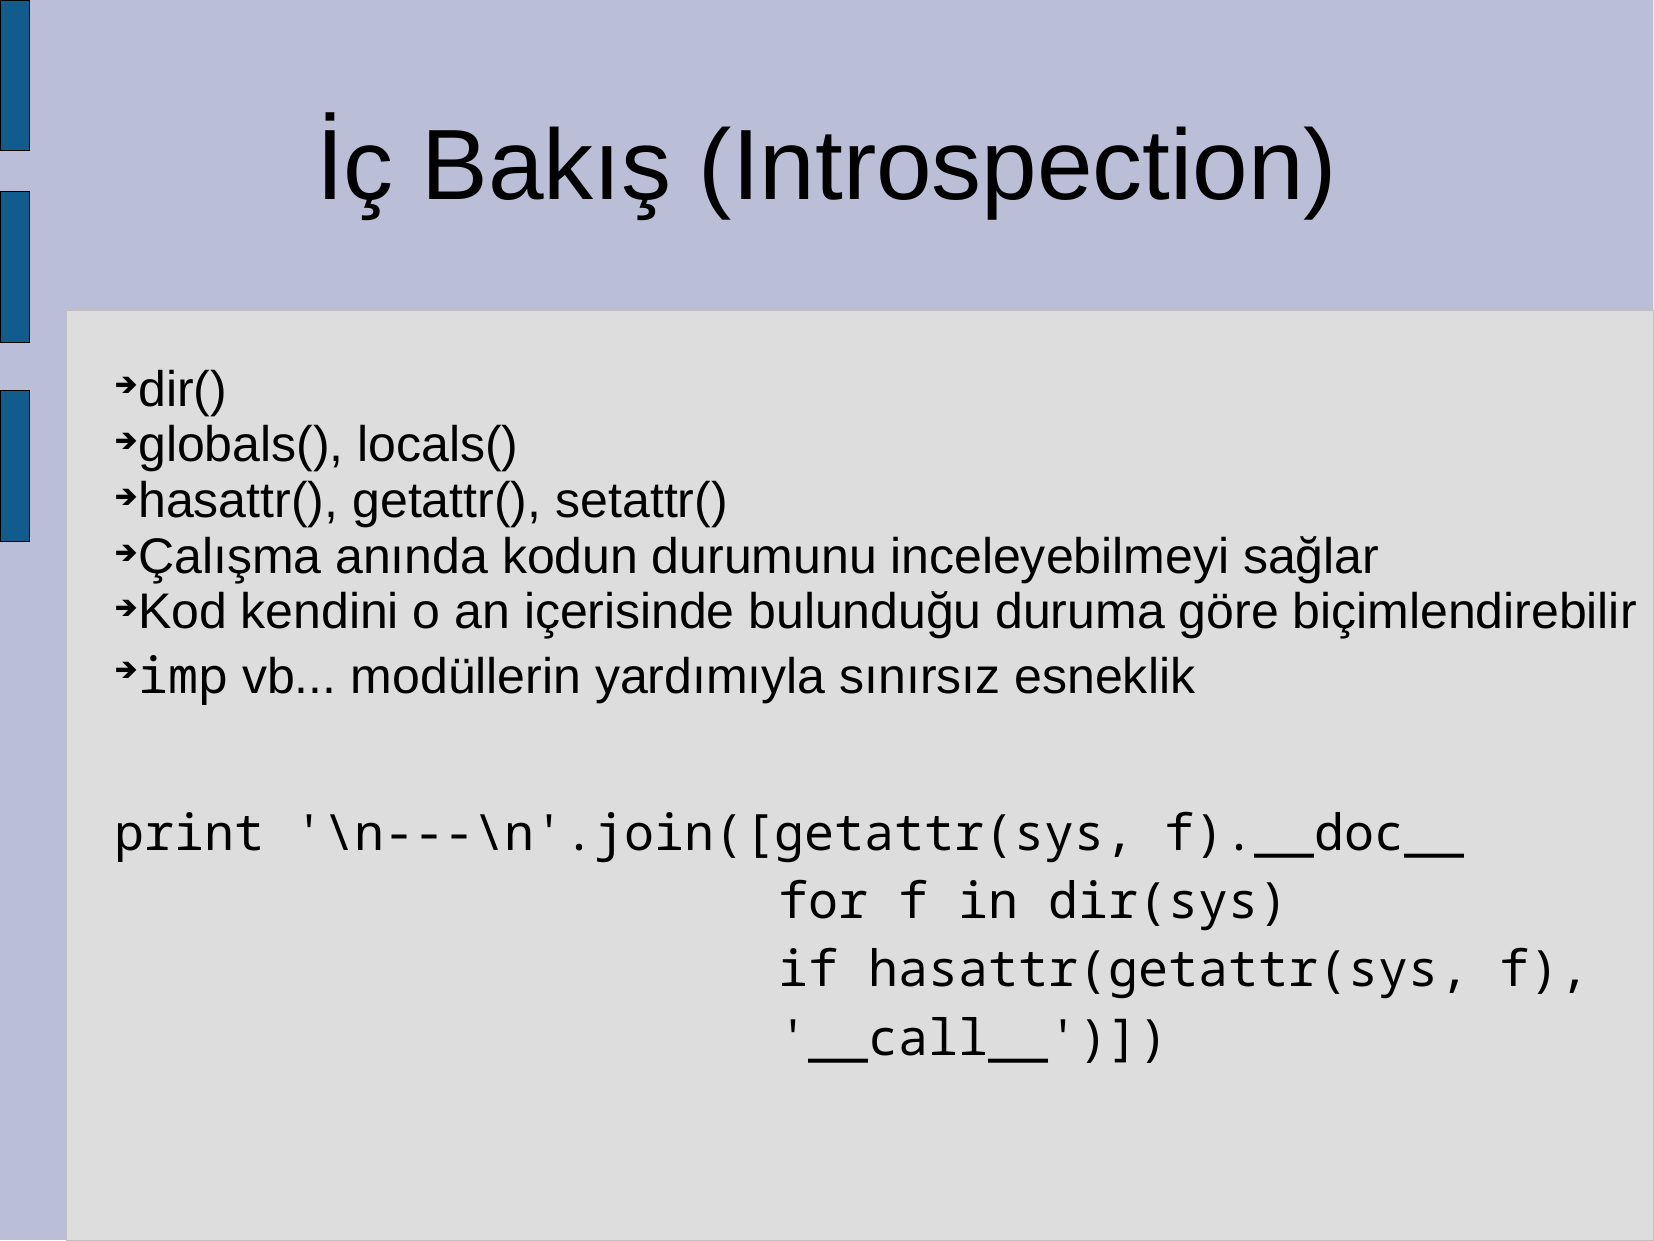

İç Bakış (Introspection)
dir()
globals(), locals()
hasattr(), getattr(), setattr()
Çalışma anında kodun durumunu inceleyebilmeyi sağlar
Kod kendini o an içerisinde bulunduğu duruma göre biçimlendirebilir
imp vb... modüllerin yardımıyla sınırsız esneklik
print '\n---\n'.join([getattr(sys, f).__doc__
									for f in dir(sys)
									if hasattr(getattr(sys, f),
									'__call__')])